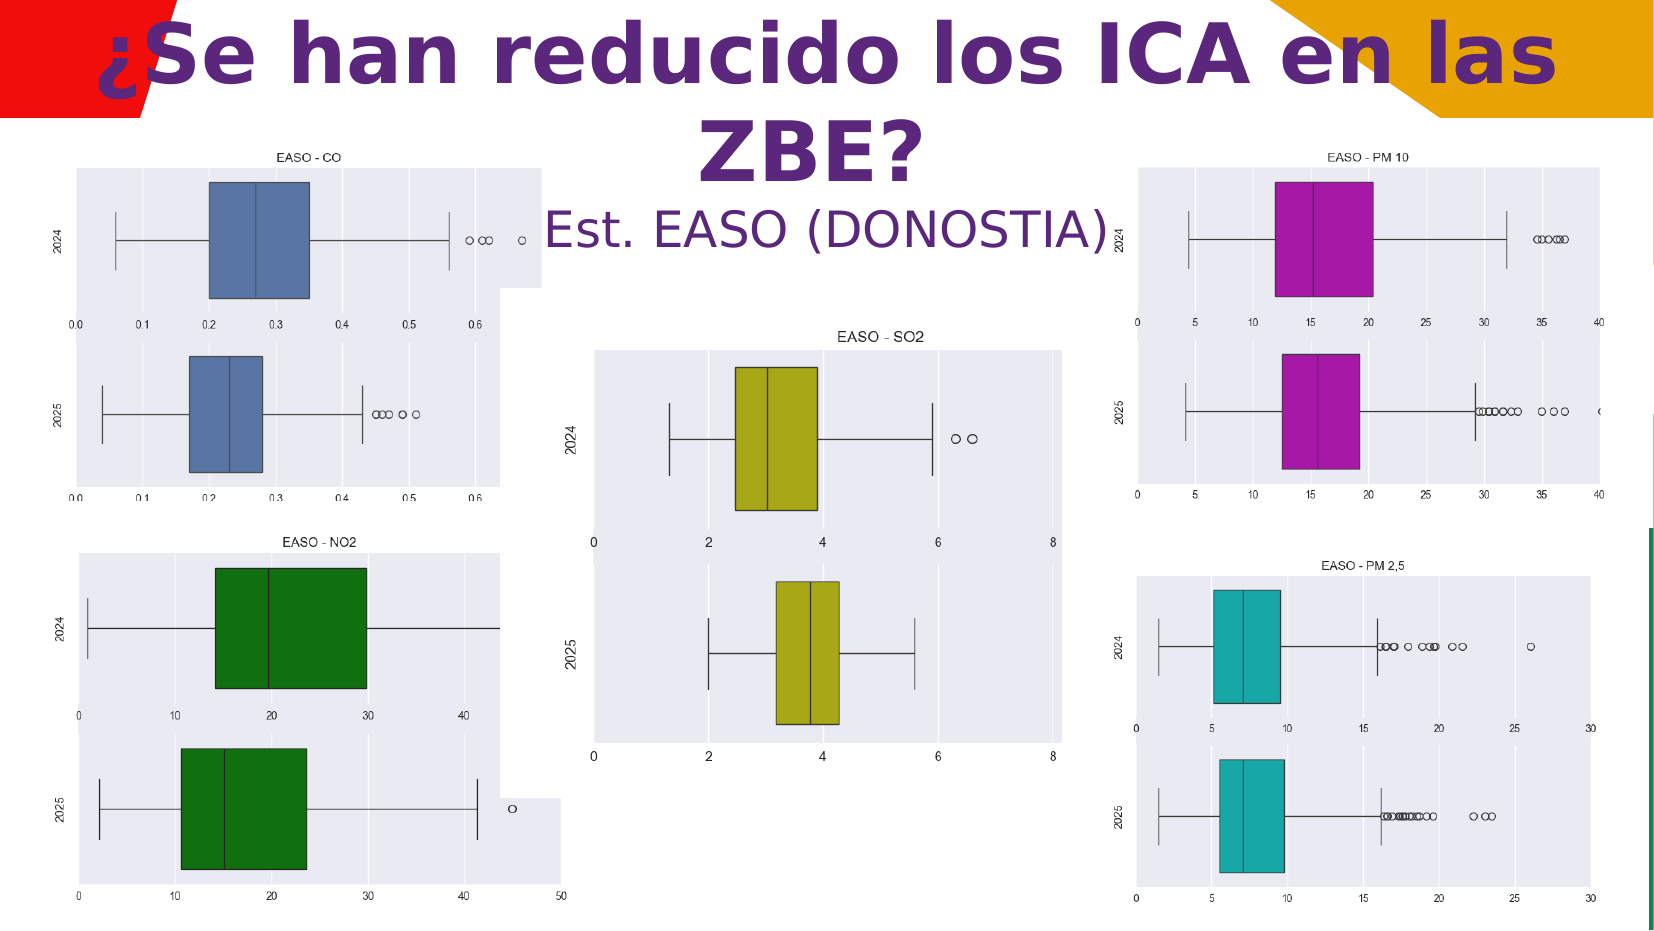

# ¿Se han reducido los ICA en las ZBE? Est. EASO (DONOSTIA)
8